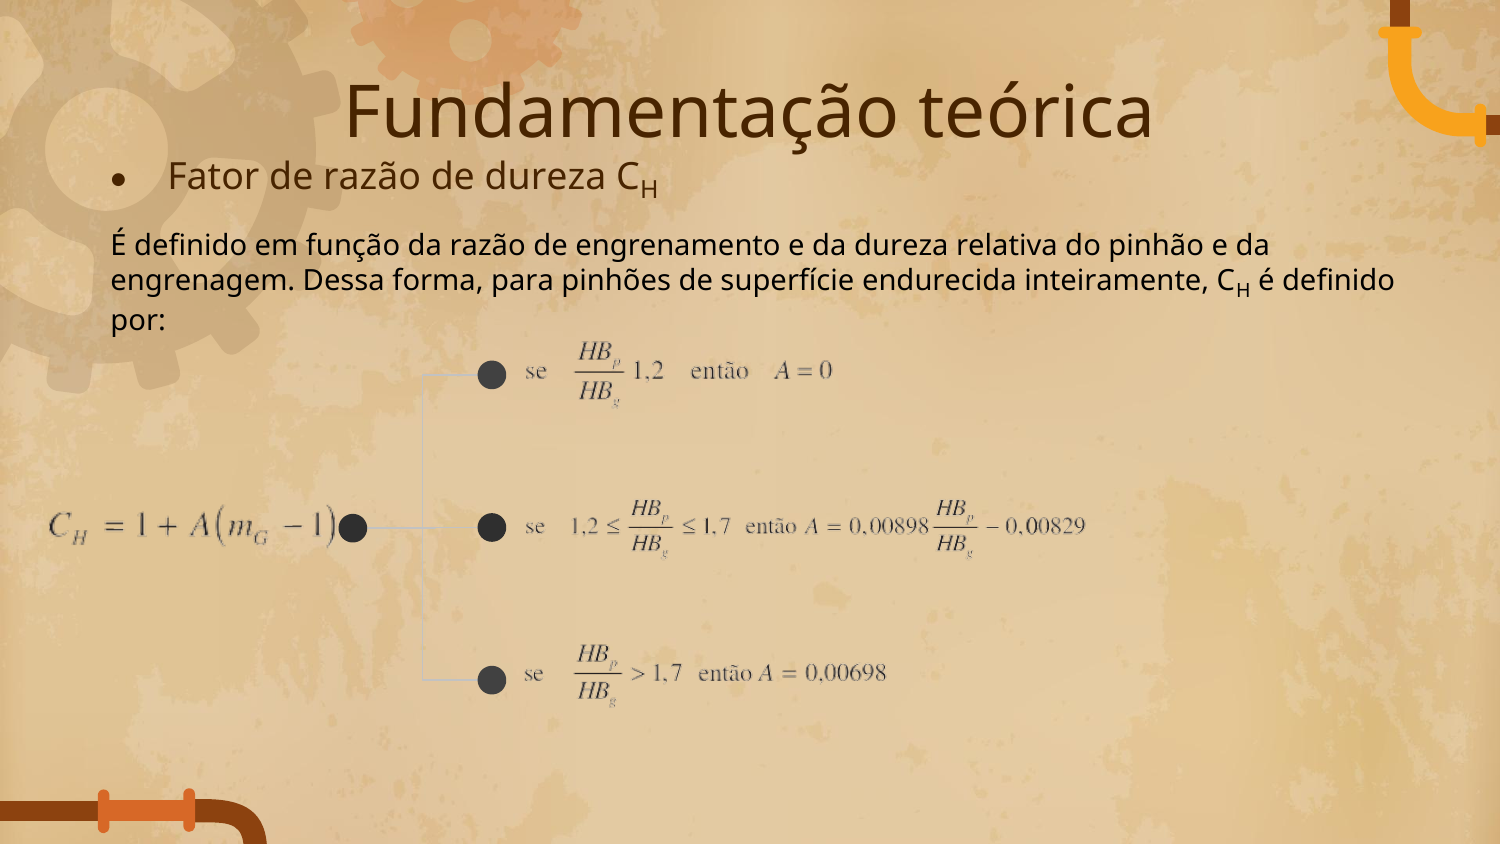

Fundamentação teórica
# Fator de razão de dureza CH
É definido em função da razão de engrenamento e da dureza relativa do pinhão e da engrenagem. Dessa forma, para pinhões de superfície endurecida inteiramente, CH é definido por: